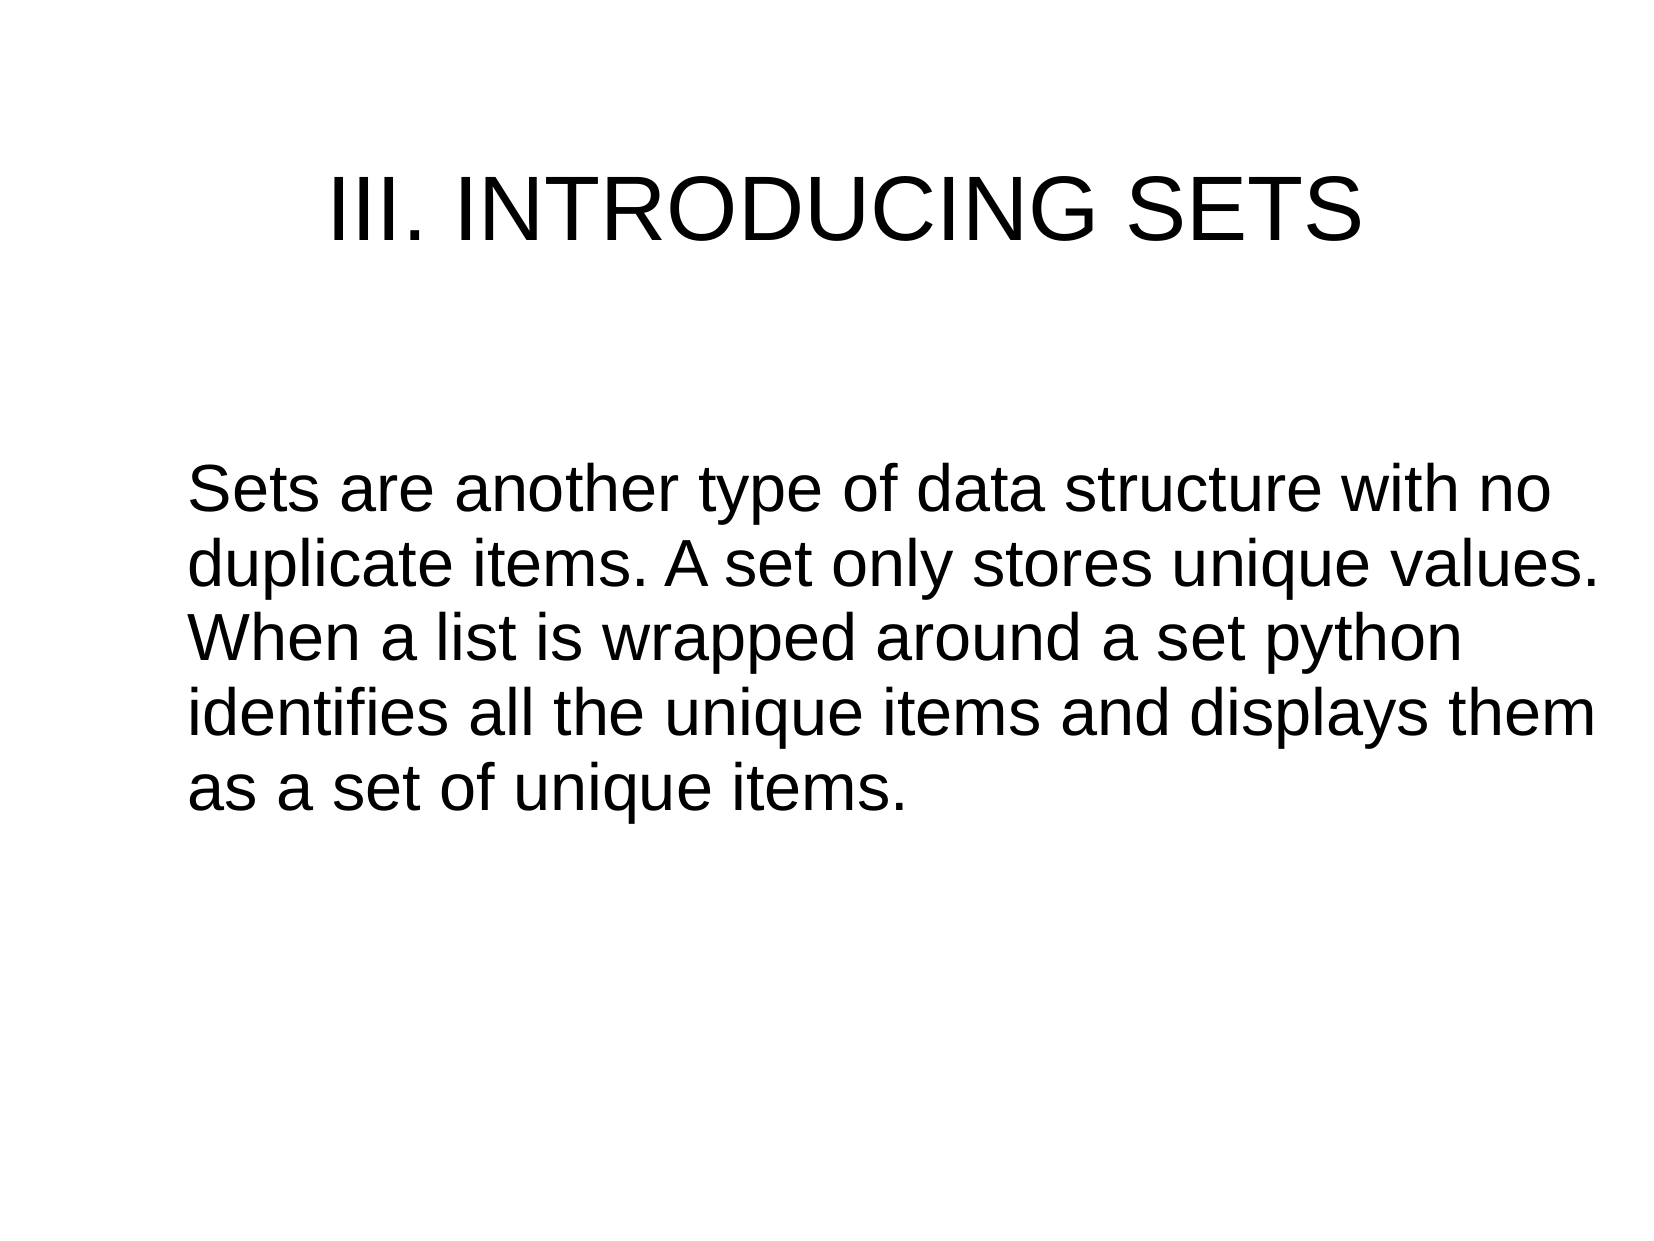

# III. INTRODUCING SETS
Sets are another type of data structure with no duplicate items. A set only stores unique values. When a list is wrapped around a set python identifies all the unique items and displays them as a set of unique items.